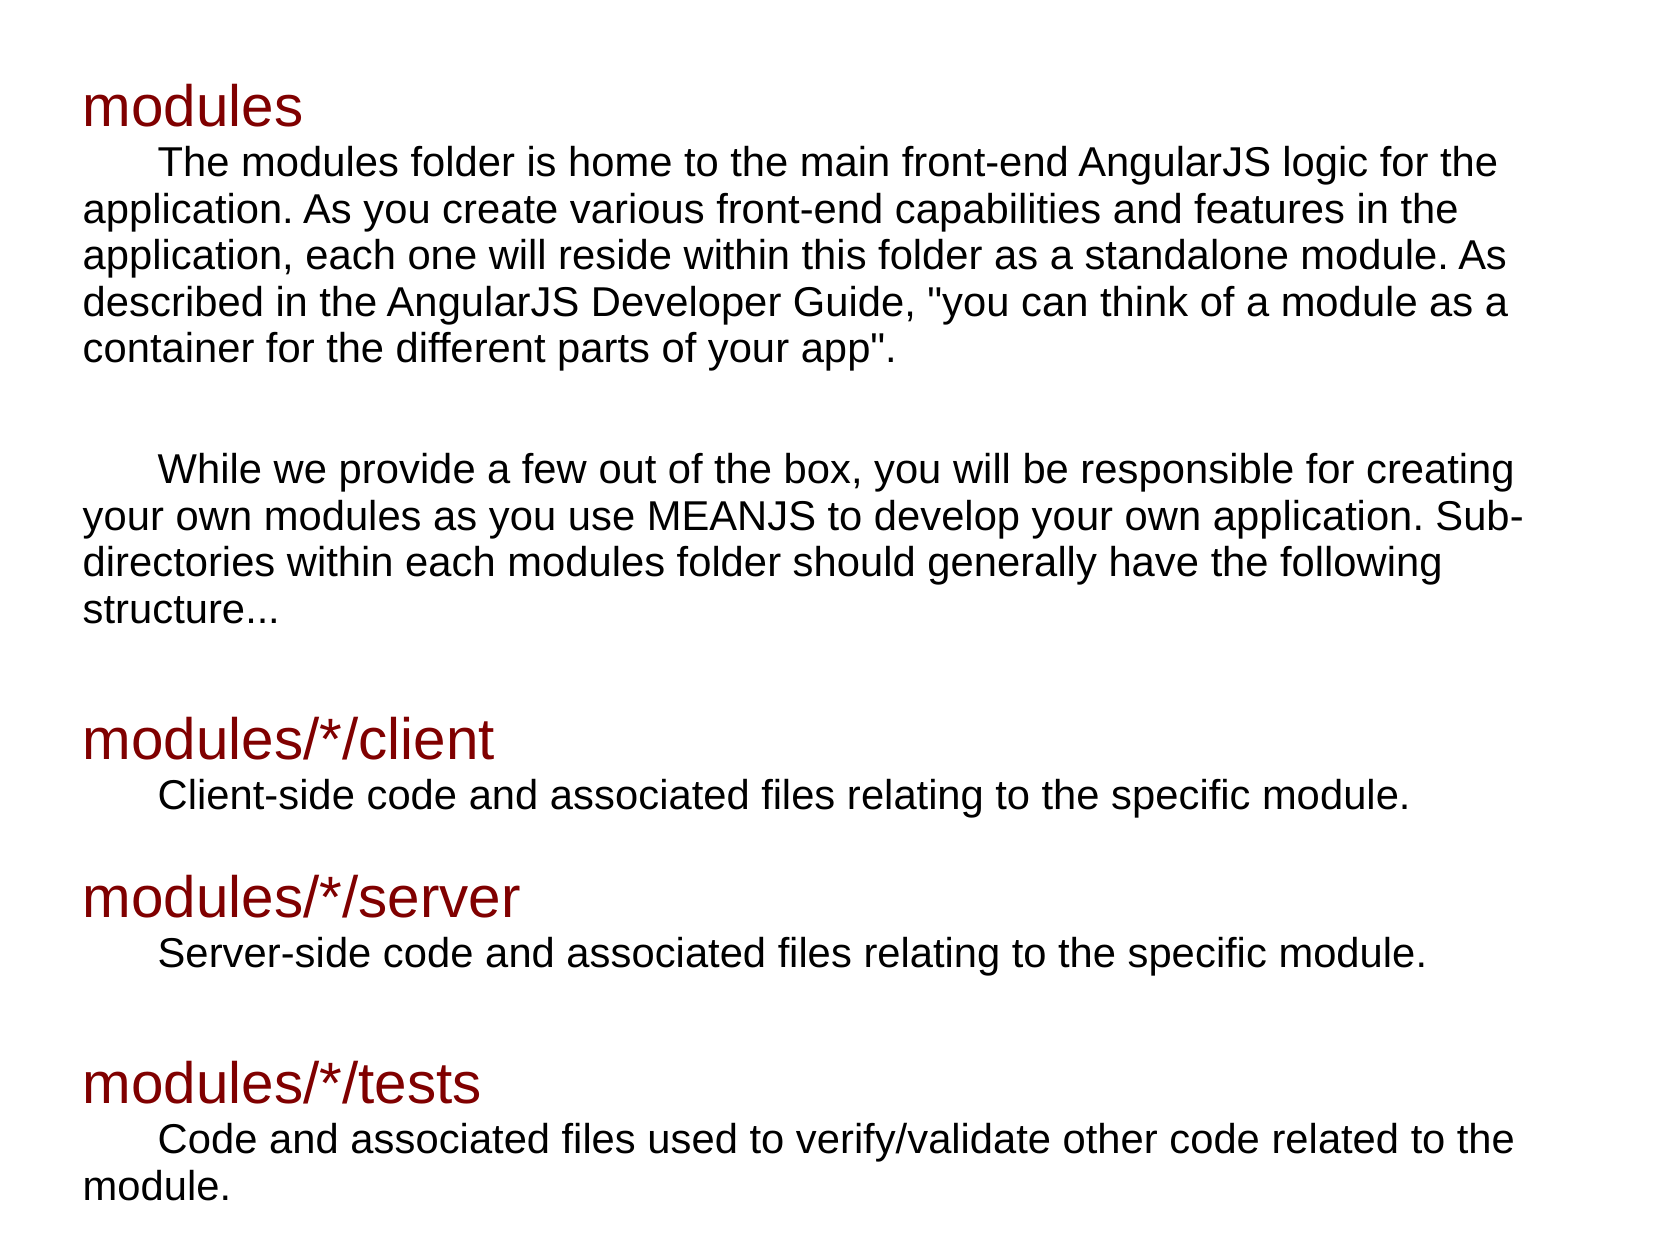

# modules
	The modules folder is home to the main front-end AngularJS logic for the application. As you create various front-end capabilities and features in the application, each one will reside within this folder as a standalone module. As described in the AngularJS Developer Guide, "you can think of a module as a container for the different parts of your app".
	While we provide a few out of the box, you will be responsible for creating your own modules as you use MEANJS to develop your own application. Sub-directories within each modules folder should generally have the following structure...
modules/*/client
	Client-side code and associated files relating to the specific module.
modules/*/server
	Server-side code and associated files relating to the specific module.
modules/*/tests
	Code and associated files used to verify/validate other code related to the module.